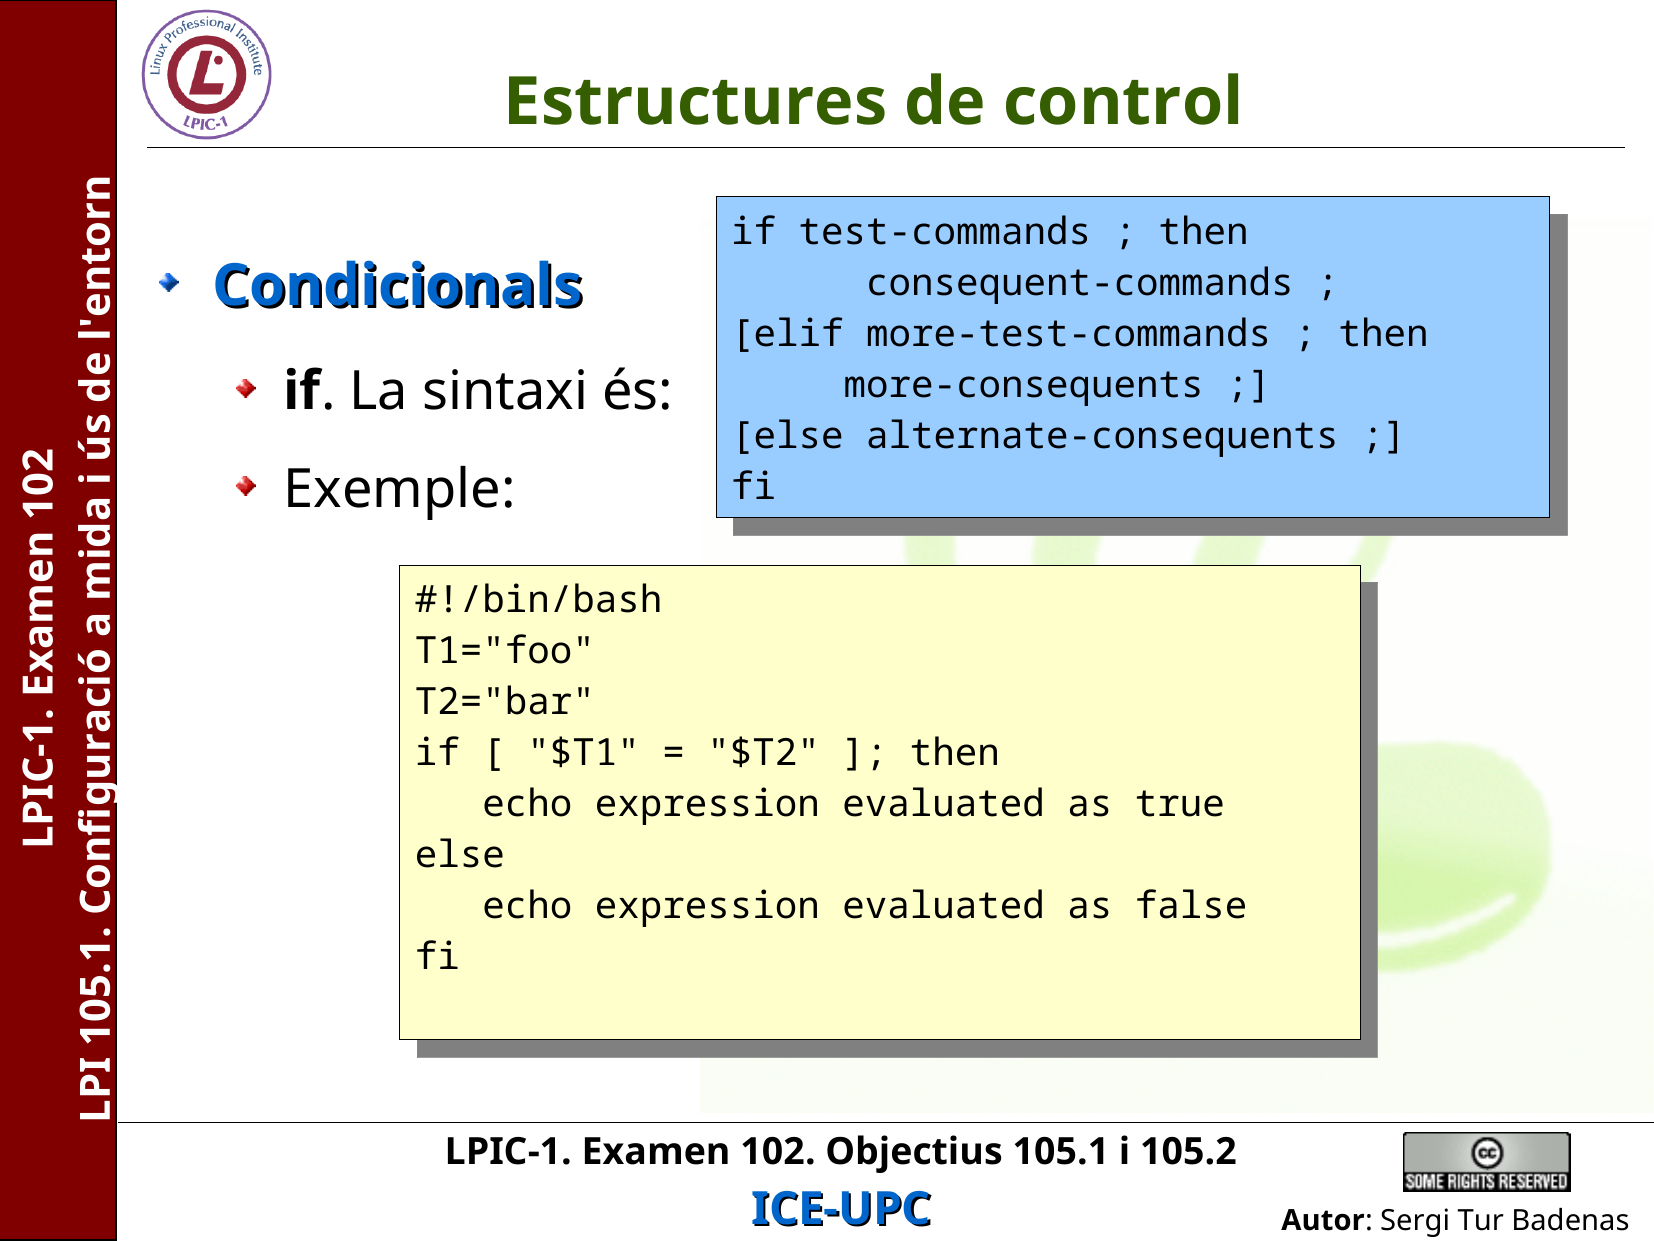

# Estructures de control
if test-commands ; then
 consequent-commands ;
[elif more-test-commands ; then
 more-consequents ;]
[else alternate-consequents ;]
fi
Condicionals
if. La sintaxi és:
Exemple:
#!/bin/bash
T1="foo"
T2="bar"
if [ "$T1" = "$T2" ]; then
 echo expression evaluated as true
else
 echo expression evaluated as false
fi